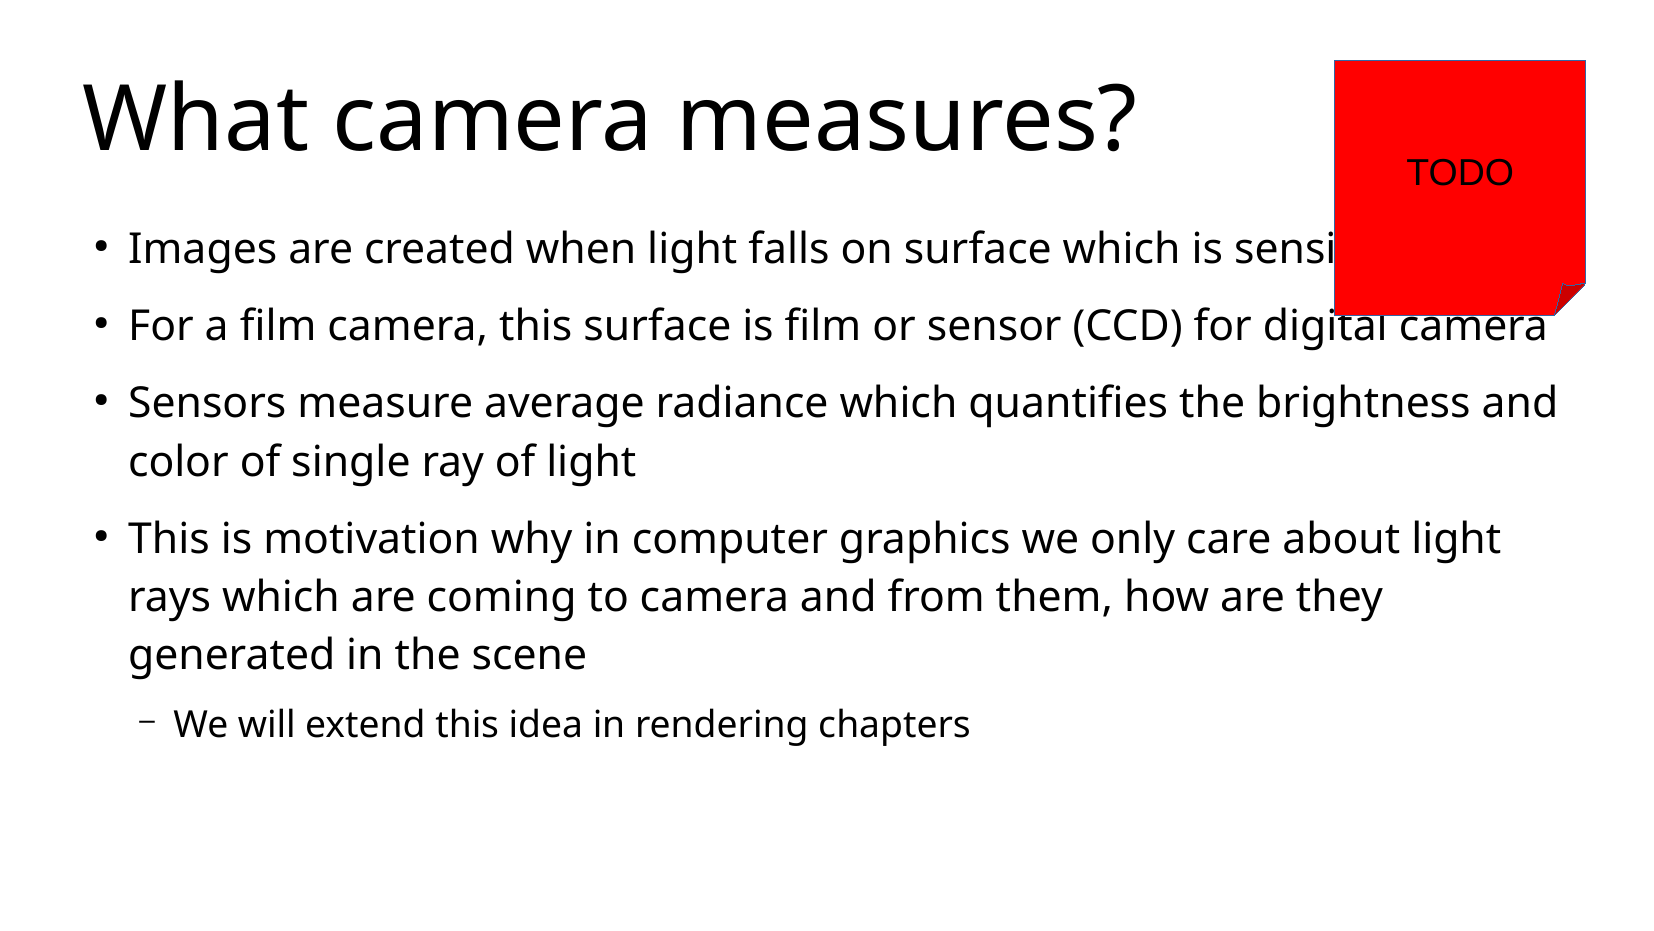

# What camera measures?
TODO
Images are created when light falls on surface which is sensitive to light
For a film camera, this surface is film or sensor (CCD) for digital camera
Sensors measure average radiance which quantifies the brightness and color of single ray of light
This is motivation why in computer graphics we only care about light rays which are coming to camera and from them, how are they generated in the scene
We will extend this idea in rendering chapters